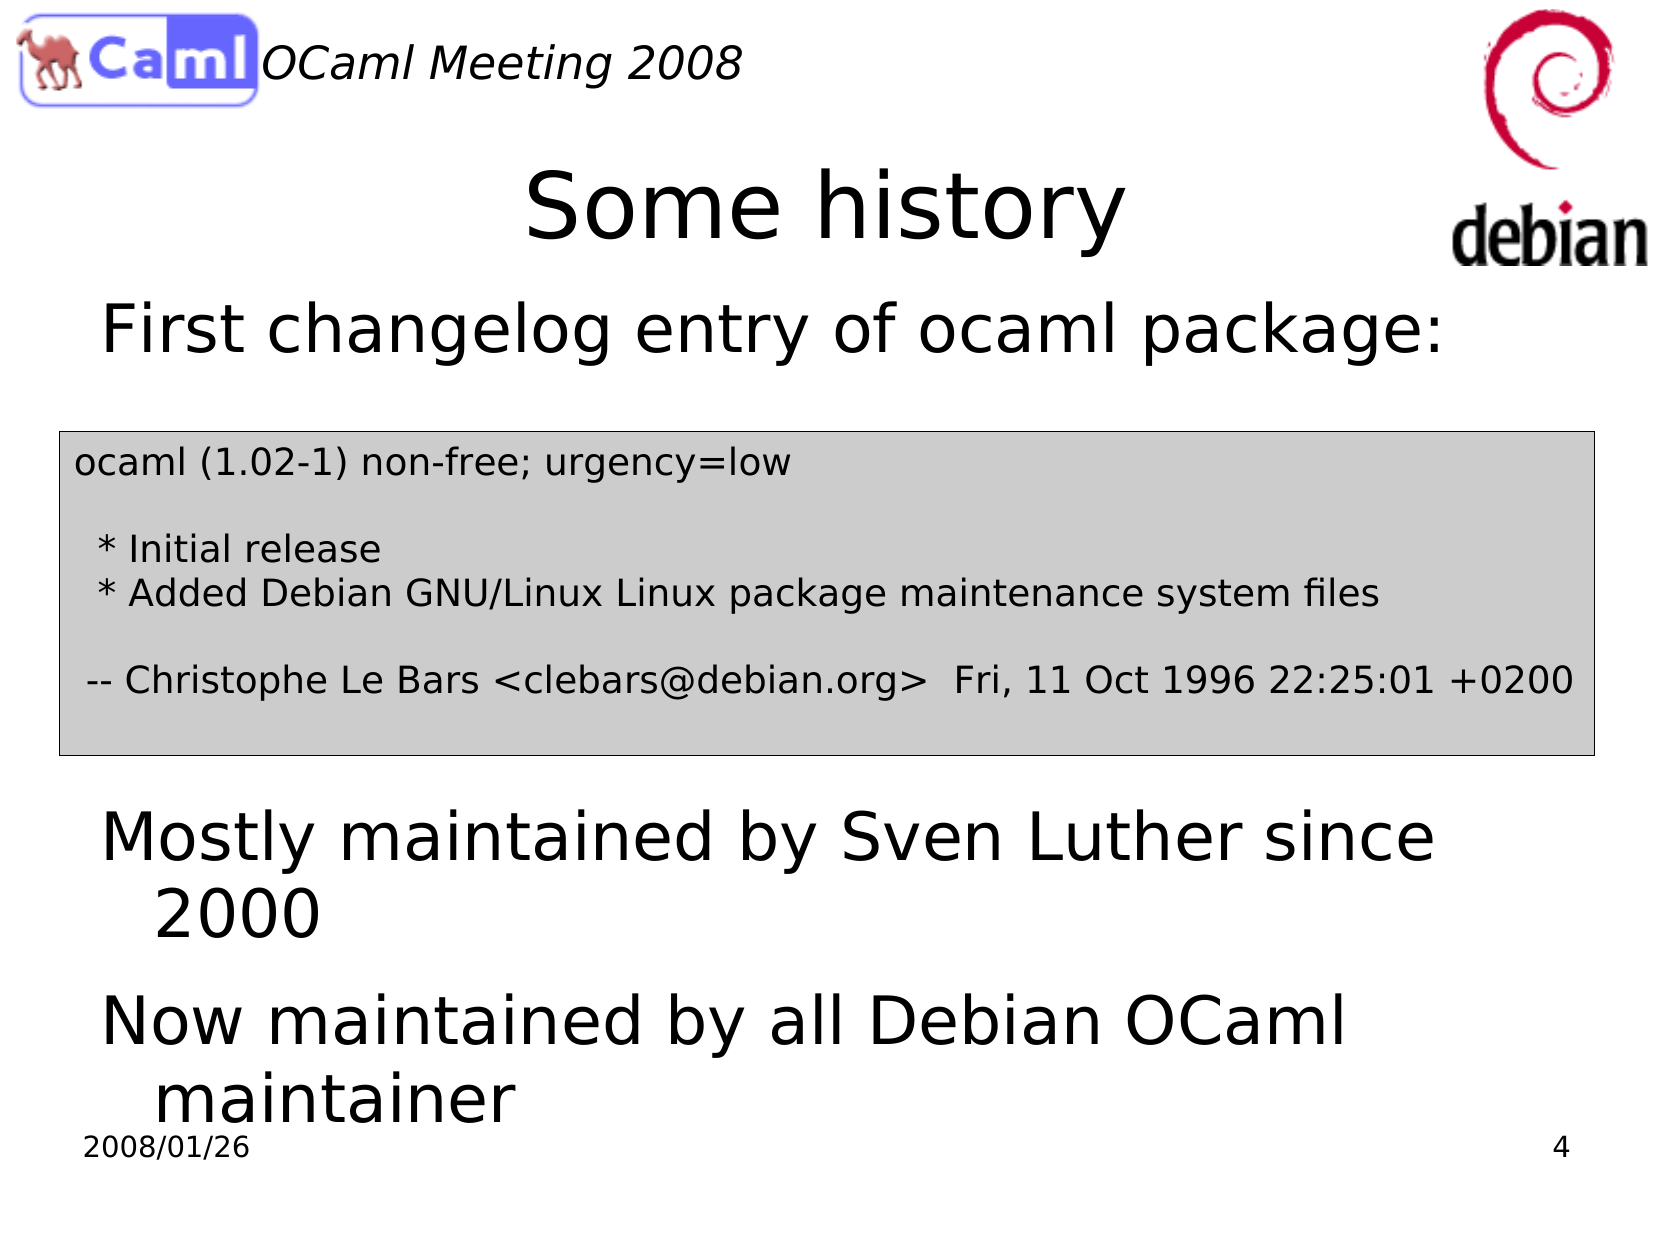

# Some history
First changelog entry of ocaml package:
ocaml (1.02-1) non-free; urgency=low
 * Initial release
 * Added Debian GNU/Linux Linux package maintenance system files
 -- Christophe Le Bars <clebars@debian.org> Fri, 11 Oct 1996 22:25:01 +0200
Mostly maintained by Sven Luther since 2000
Now maintained by all Debian OCaml maintainer
2008/01/26
4